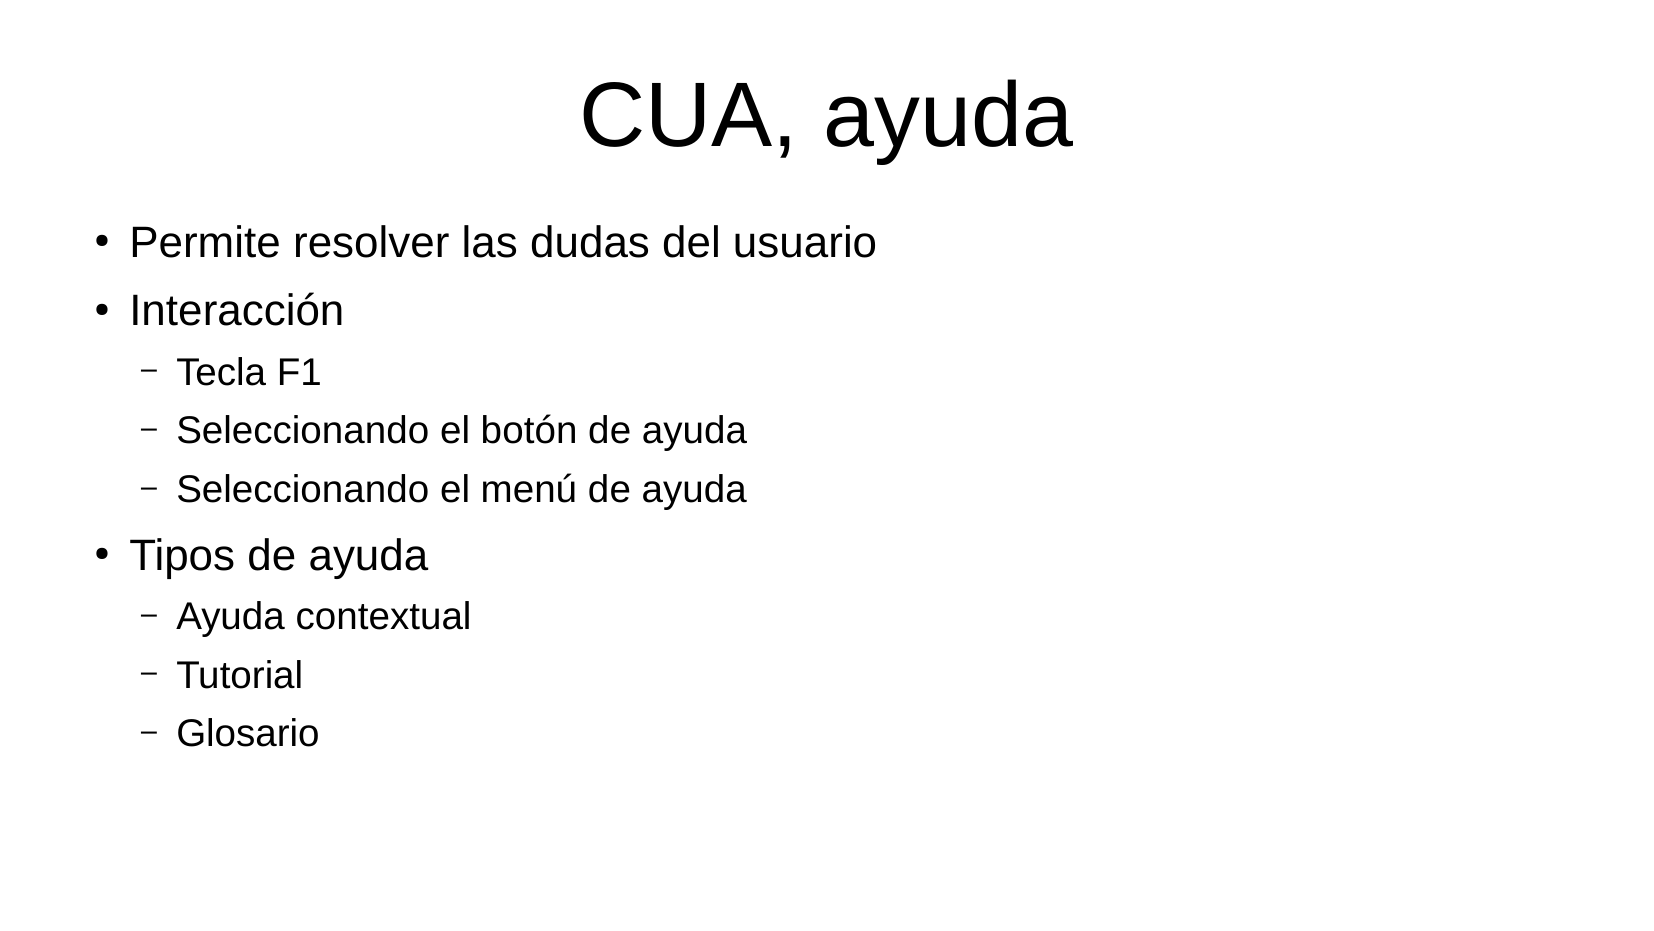

# CUA, ayuda
Permite resolver las dudas del usuario
Interacción
Tecla F1
Seleccionando el botón de ayuda
Seleccionando el menú de ayuda
Tipos de ayuda
Ayuda contextual
Tutorial
Glosario